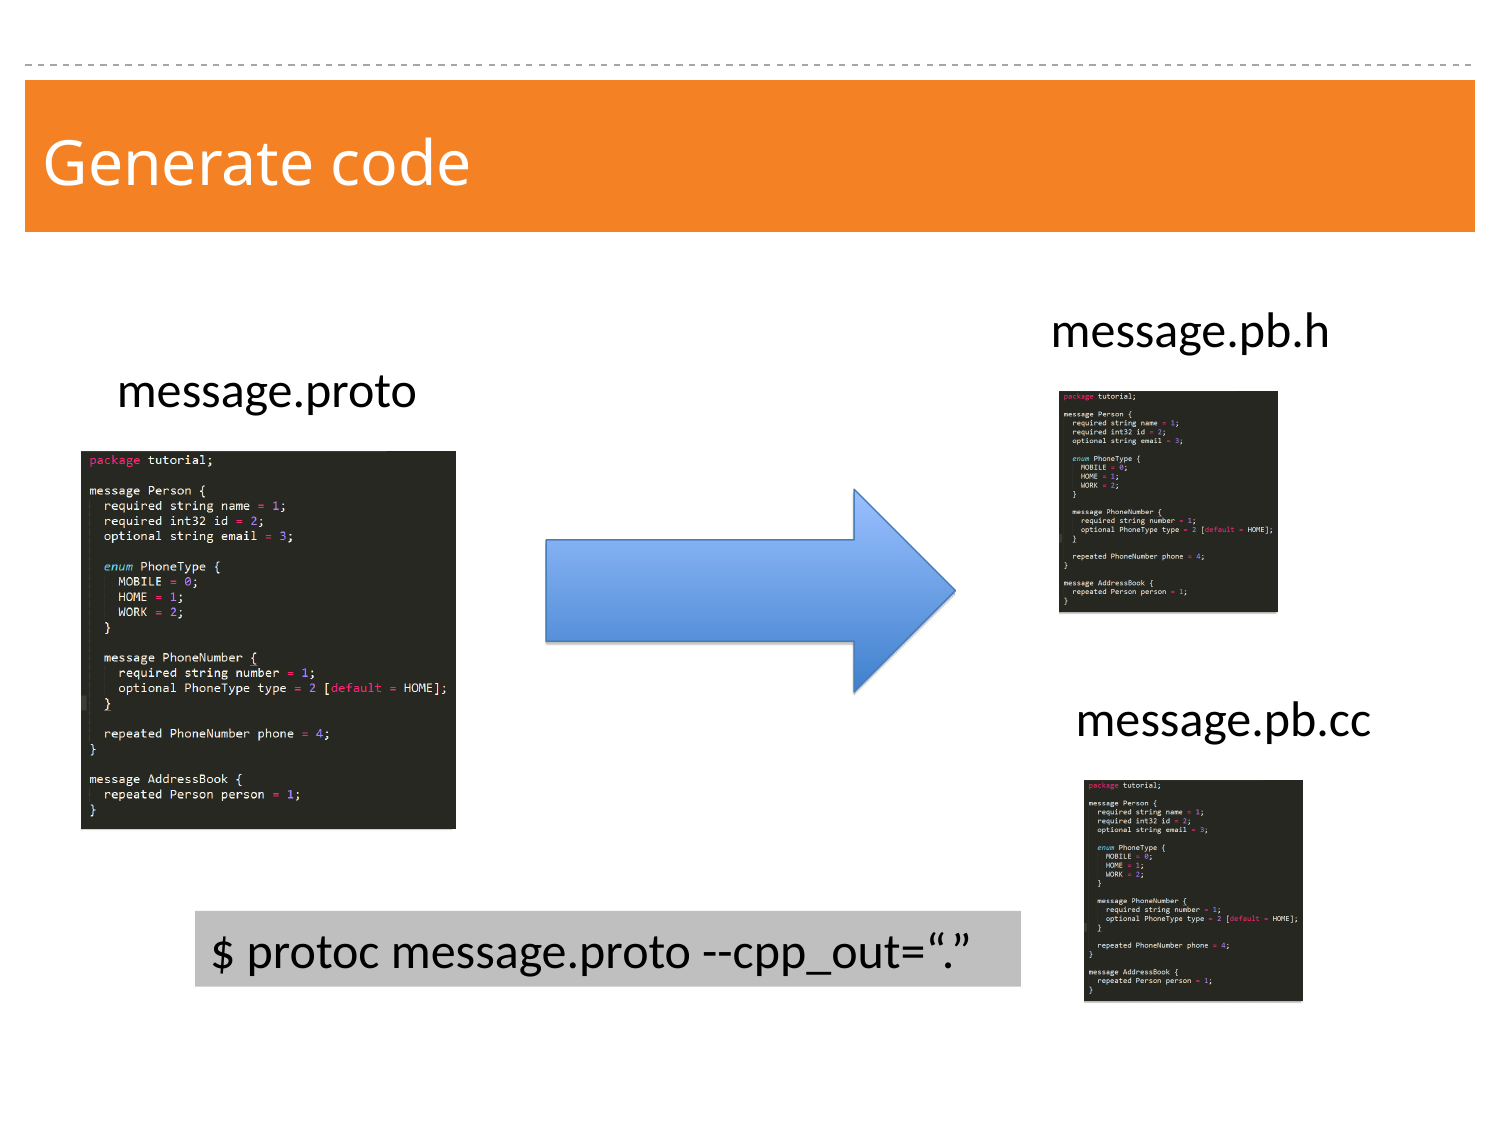

Generate code
message.pb.h
message.proto
message.pb.cc
$ protoc message.proto --cpp_out=“.”